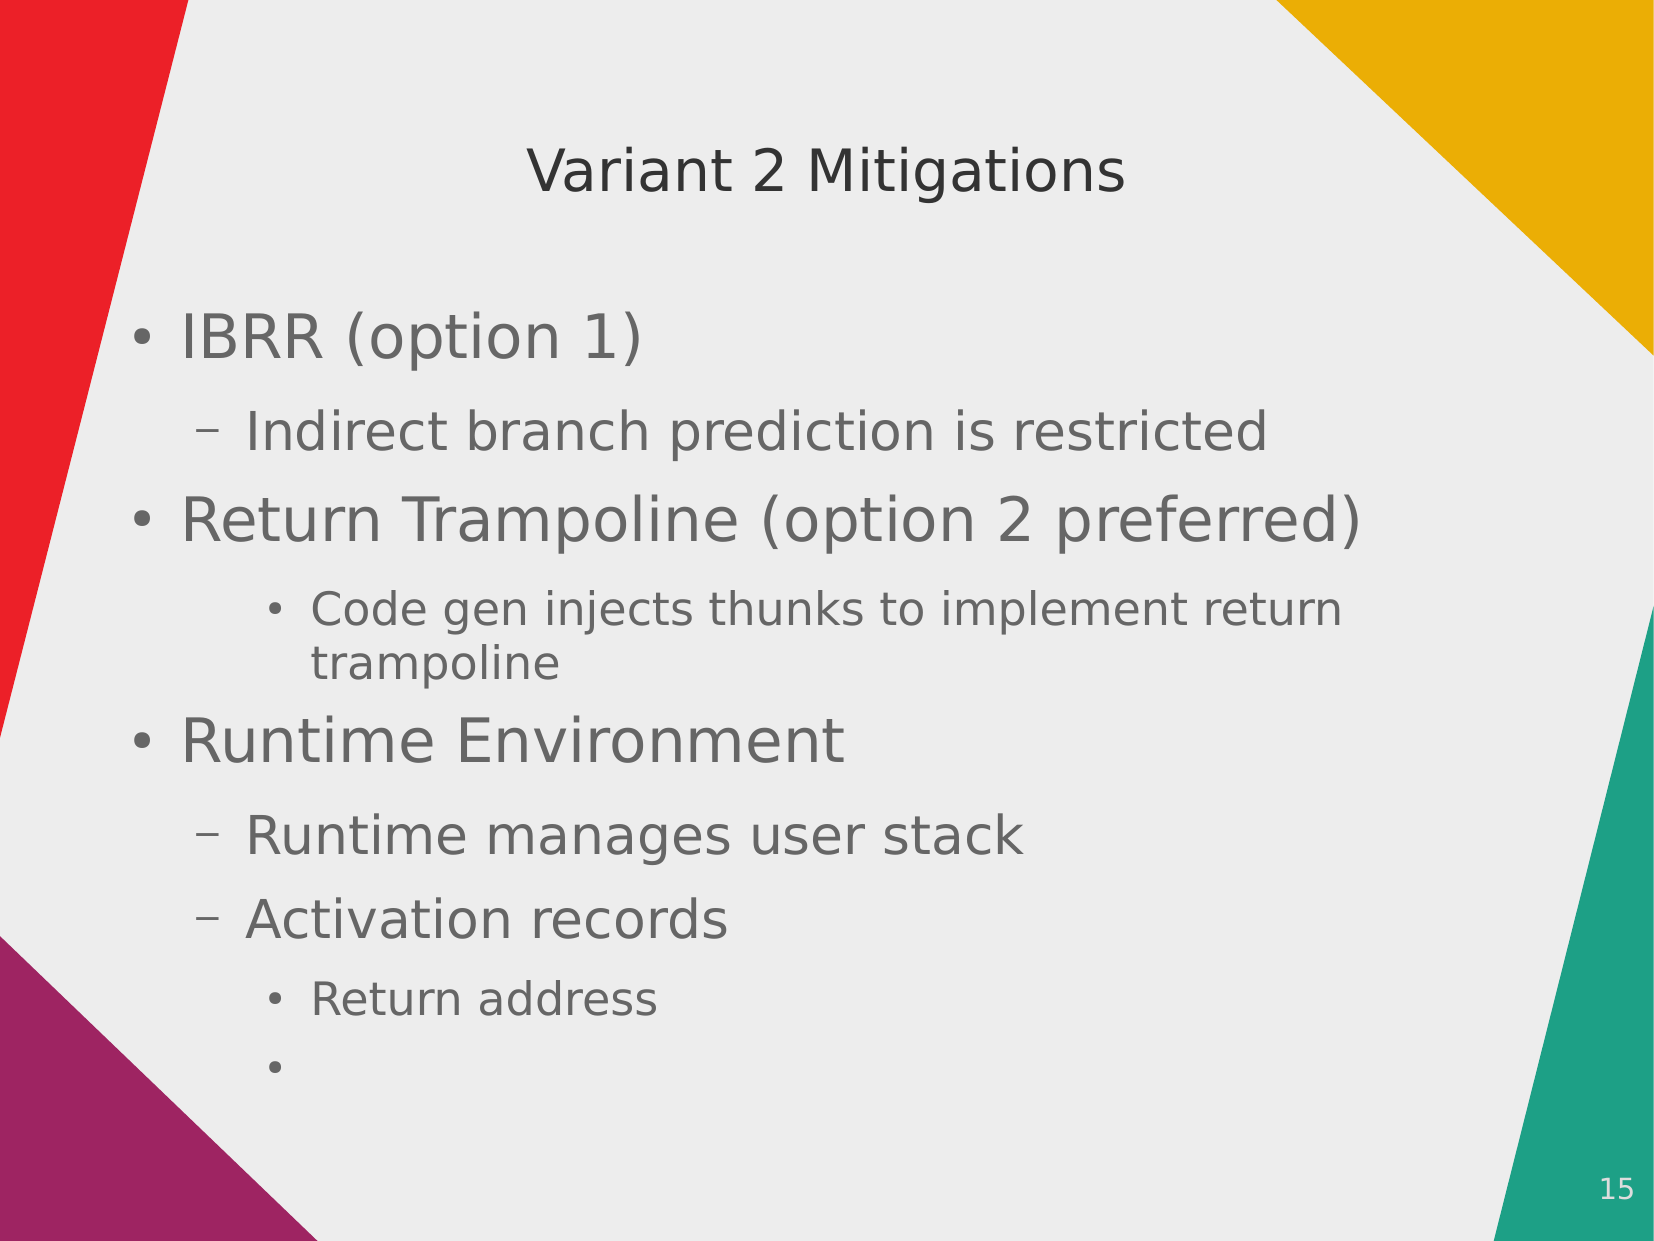

# Variant 2 Mitigations
IBRR (option 1)
Indirect branch prediction is restricted
Return Trampoline (option 2 preferred)
Code gen injects thunks to implement return trampoline
Runtime Environment
Runtime manages user stack
Activation records
Return address
15